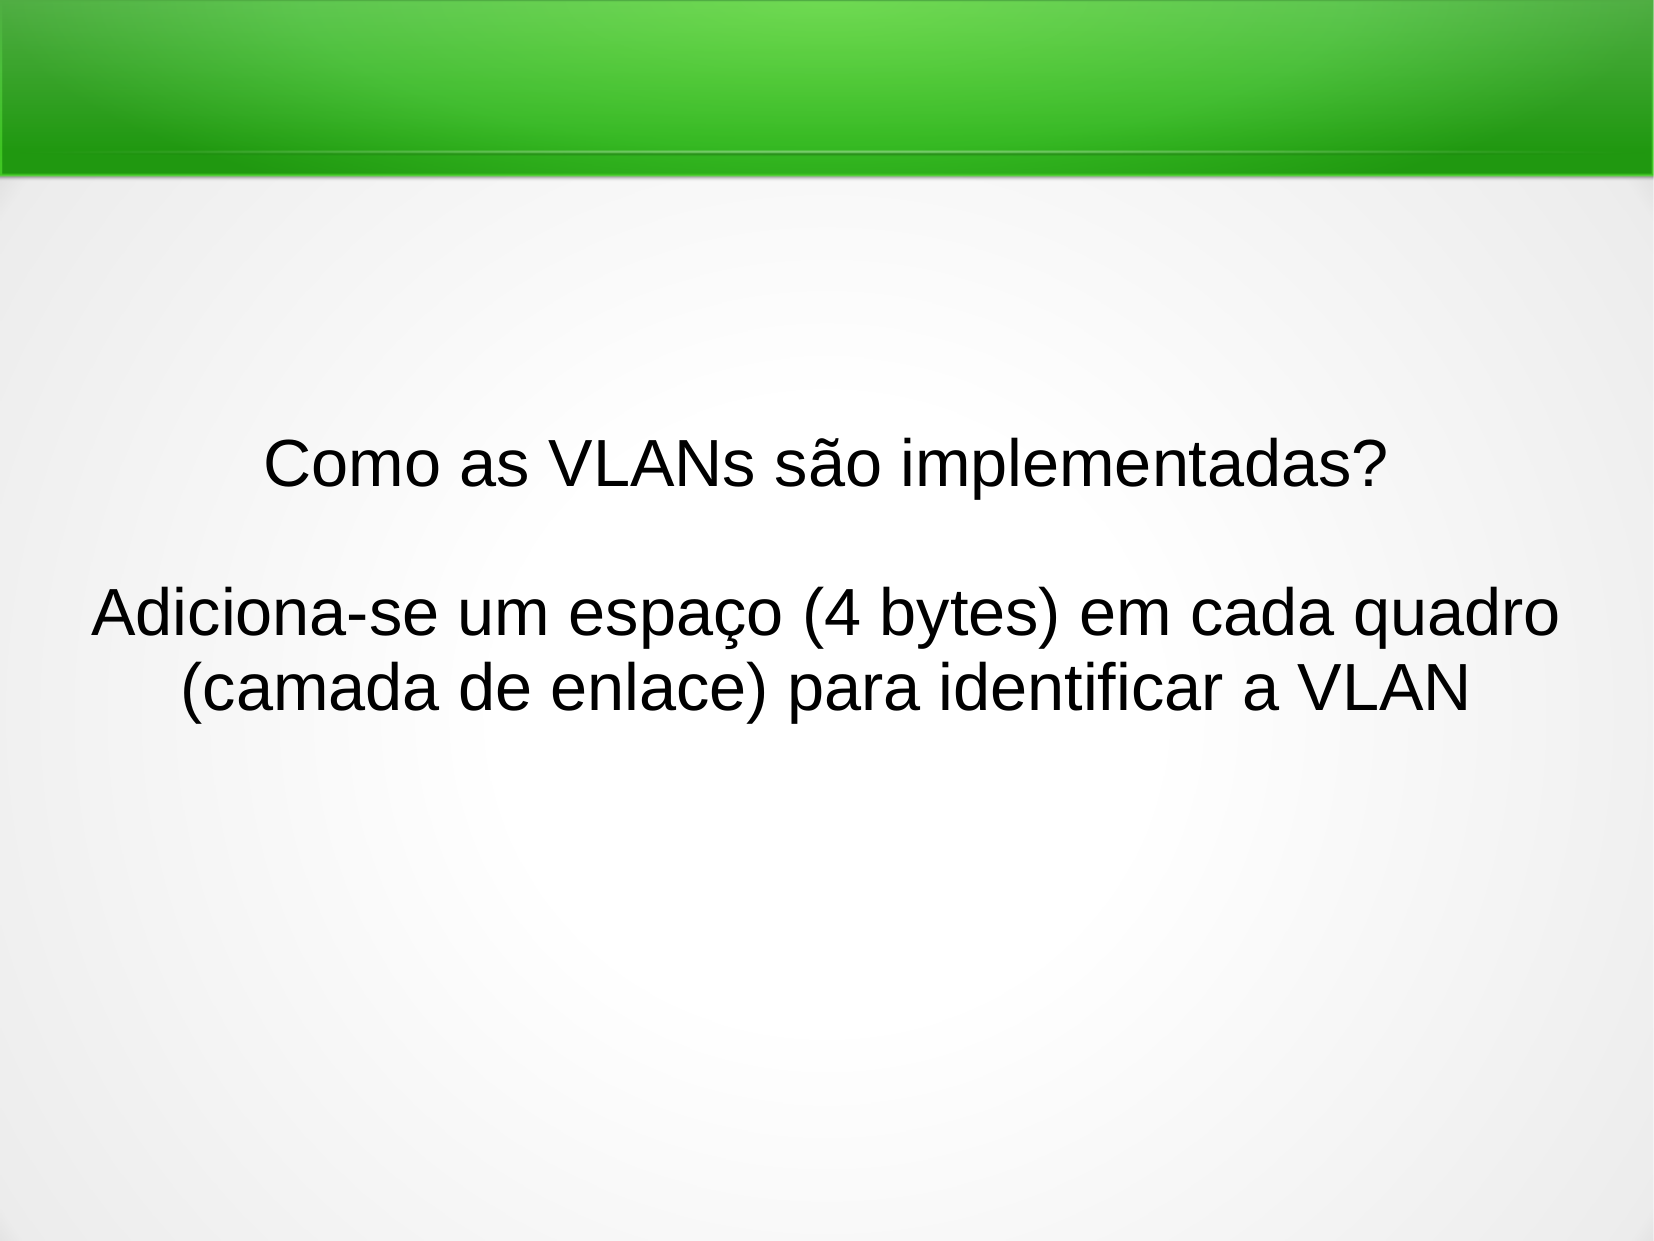

#
Como as VLANs são implementadas?
Adiciona-se um espaço (4 bytes) em cada quadro (camada de enlace) para identificar a VLAN